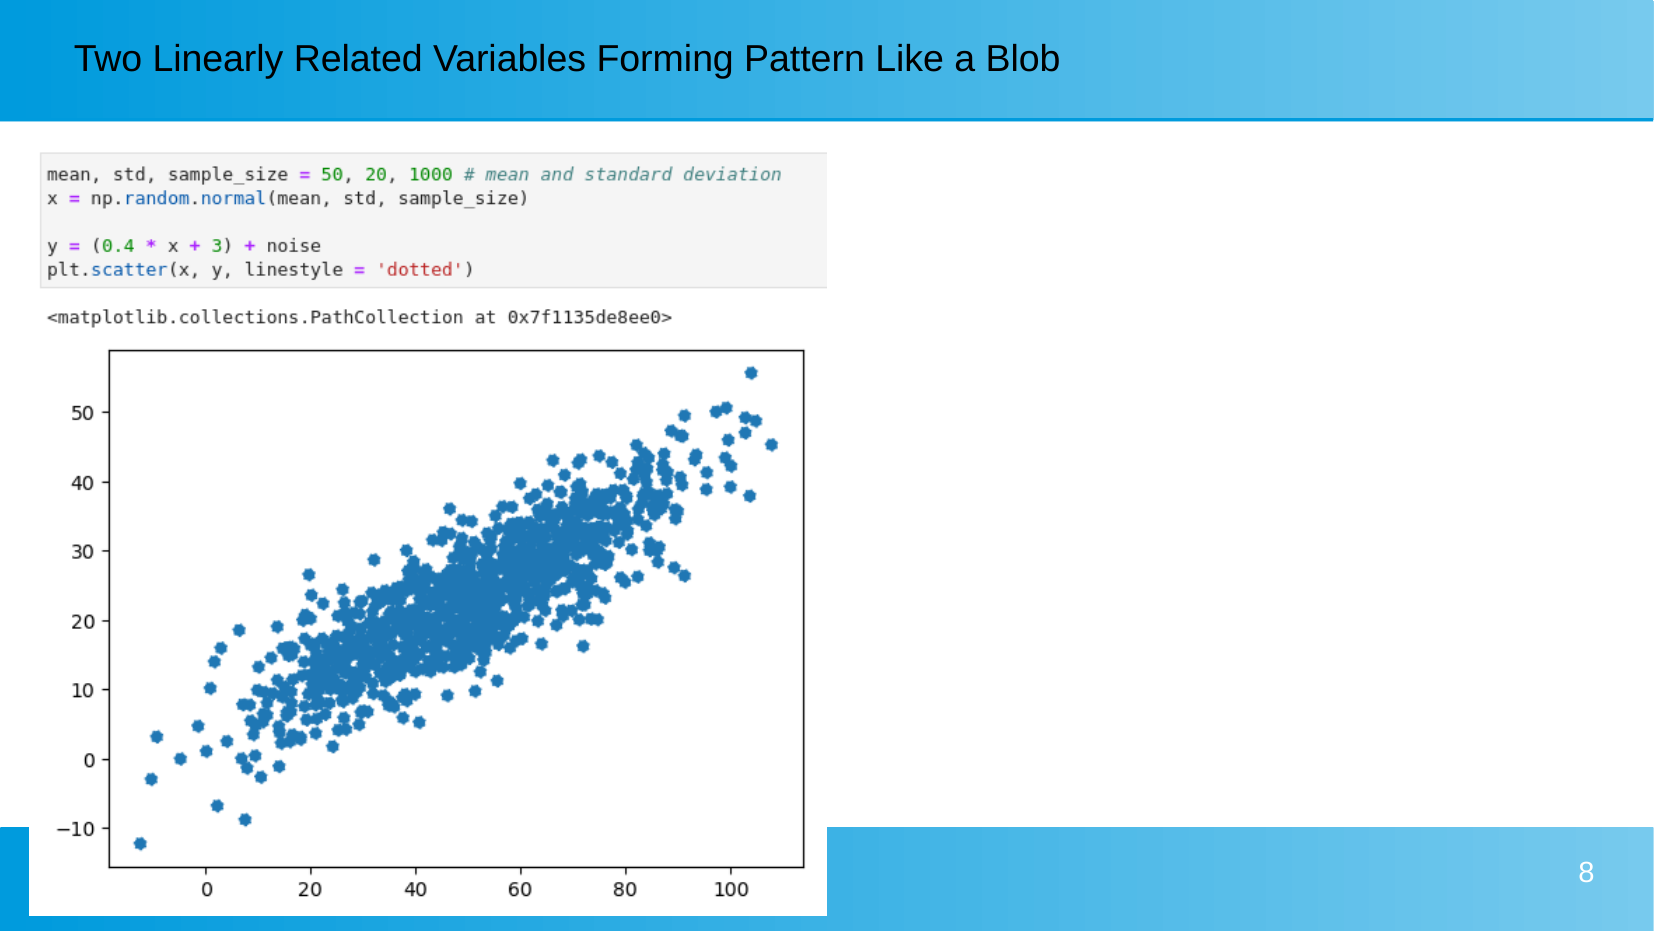

Two Linearly Related Variables Forming Pattern Like a Blob
8